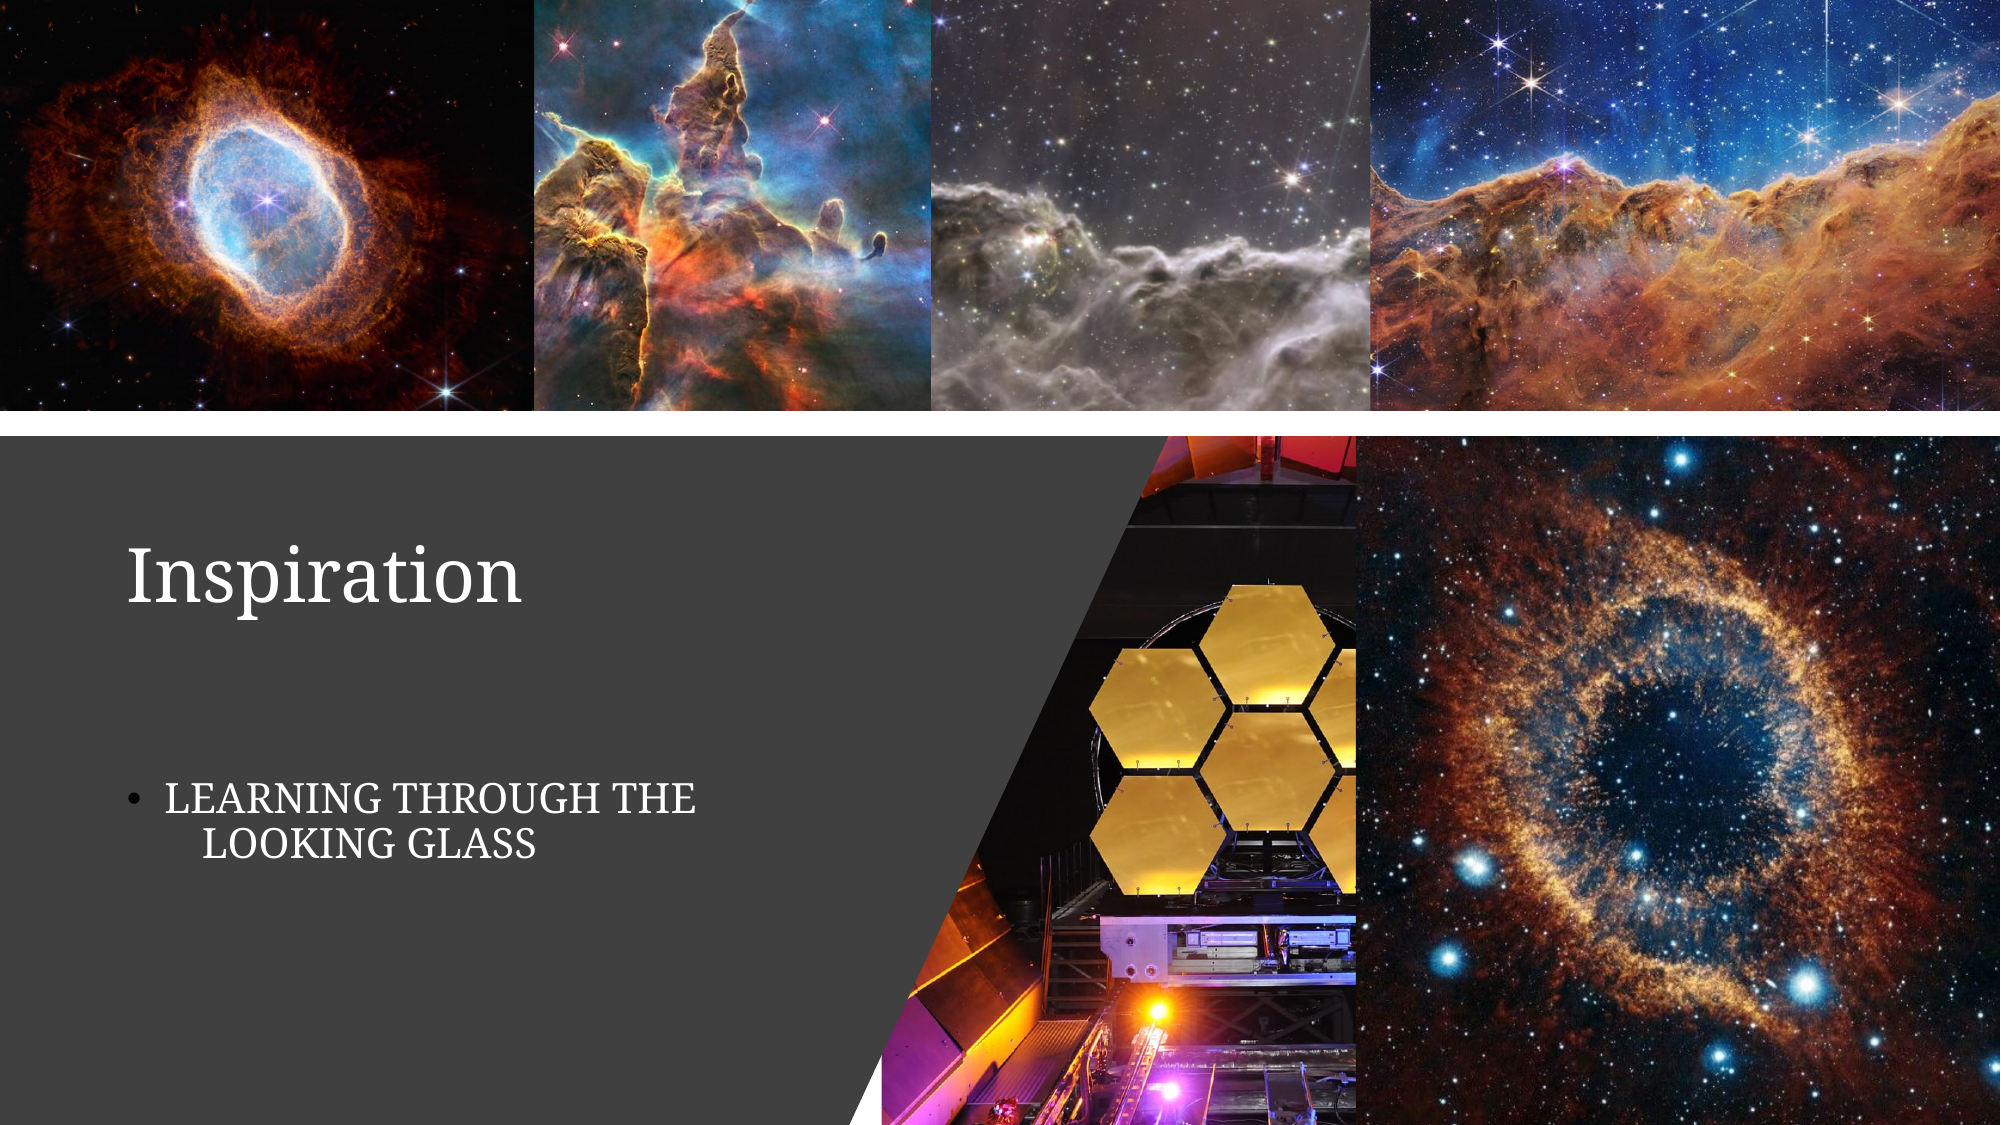

# Inspiration
LEARNING THROUGH THE LOOKING GLASS